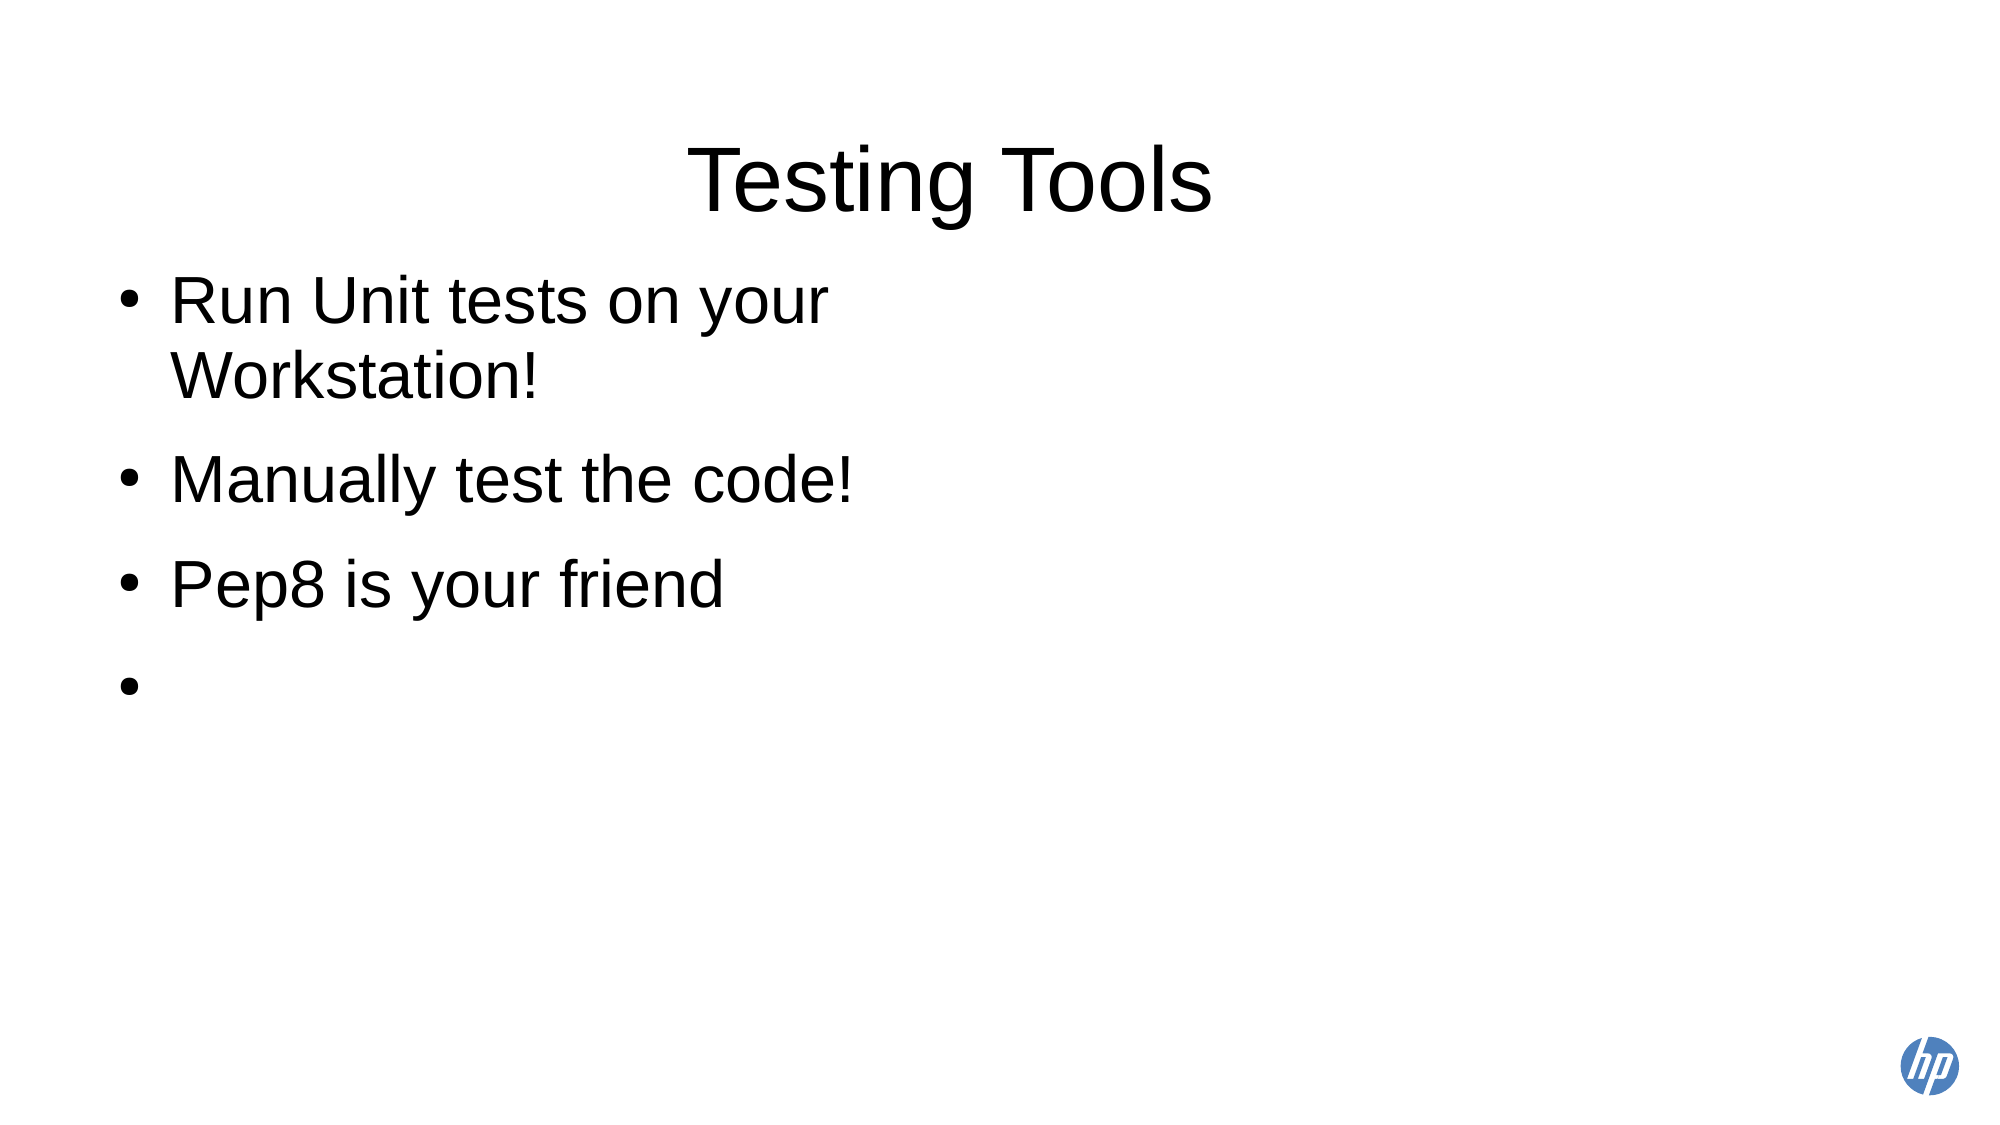

# Testing Tools
Run Unit tests on your Workstation!
Manually test the code!
Pep8 is your friend